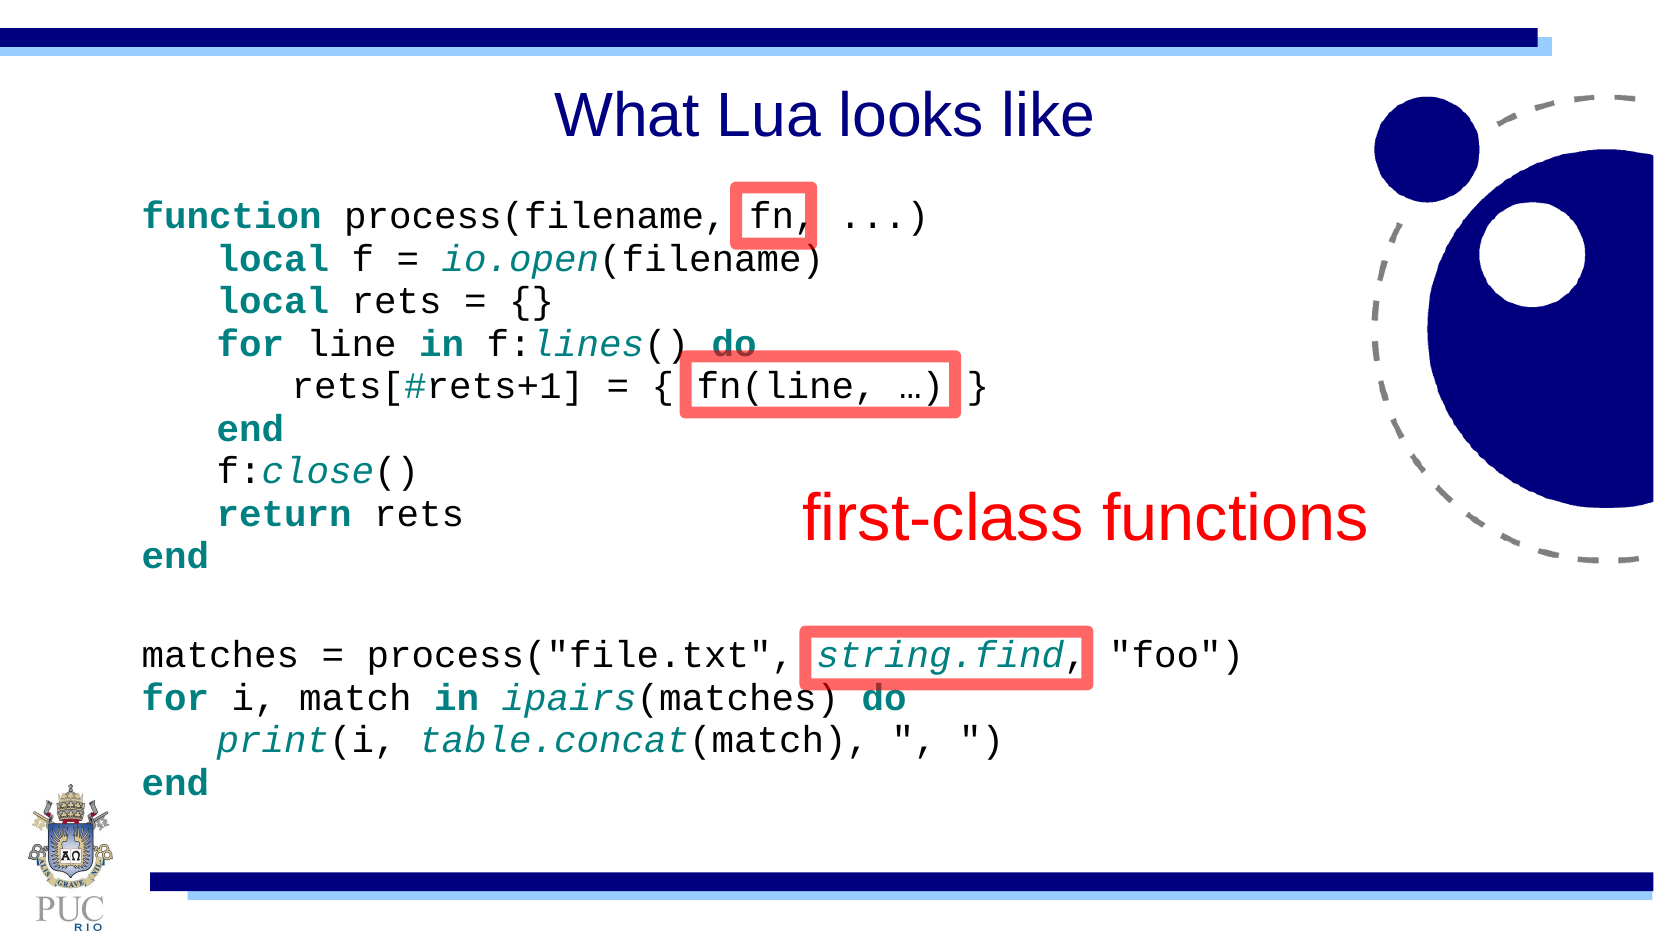

# What Lua looks like
function process(filename, fn, ...)
	local f = io.open(filename)
	local rets = {}
	for line in f:lines() do
		rets[#rets+1] = { fn(line, …) }
	end
	f:close()
	return rets
end
matches = process("file.txt", string.find, "foo")
for i, match in ipairs(matches) do
	print(i, table.concat(match), ", ")
end
first-class functions